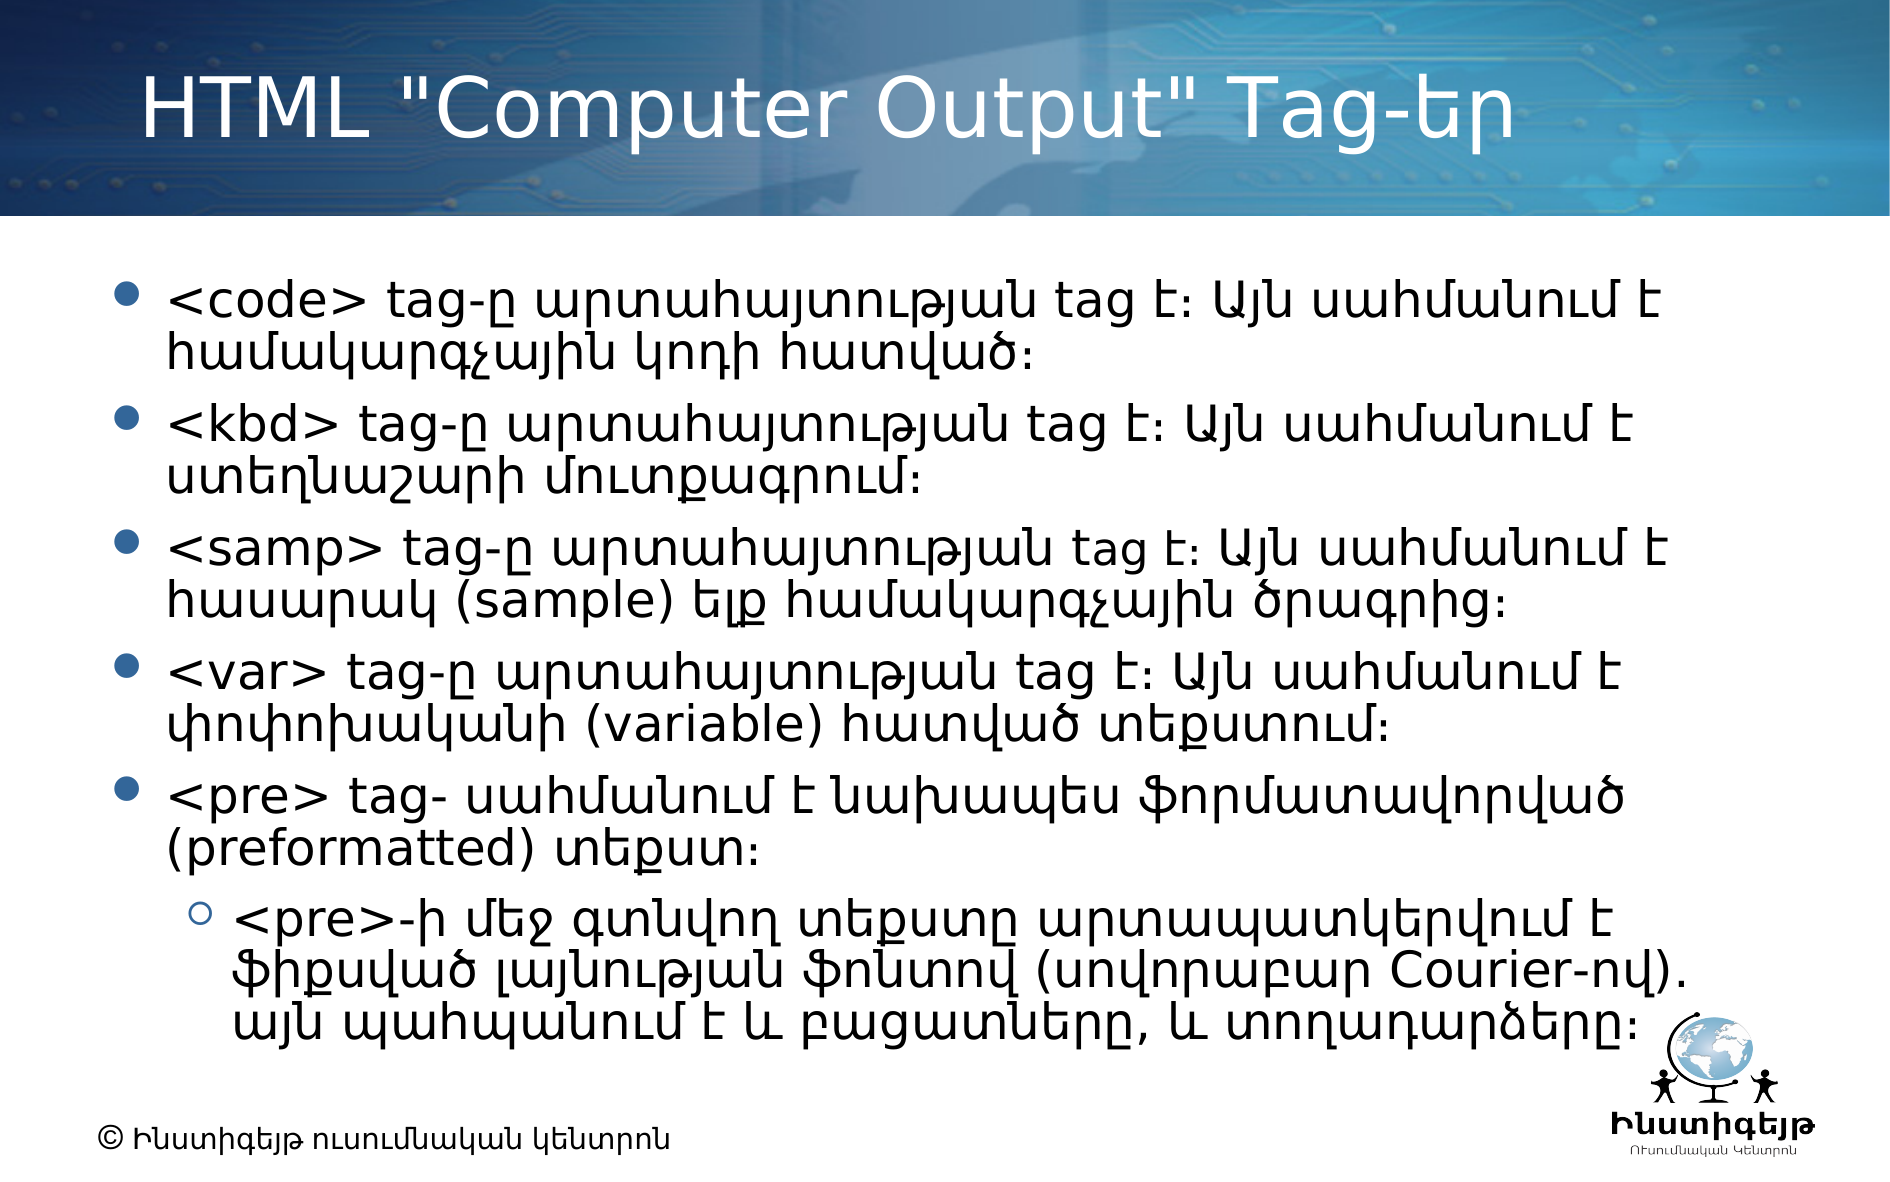

HTML "Computer Output" Tag-եր
# <code> tag-ը արտահայտության tag է։ Այն սահմանում է համակարգչային կոդի հատված։
<kbd> tag-ը արտահայտության tag է։ Այն սահմանում է ստեղնաշարի մուտքագրում։
<samp> tag-ը արտահայտության tag է։ Այն սահմանում է հասարակ (sample) ելք համակարգչային ծրագրից։
<var> tag-ը արտահայտության tag է։ Այն սահմանում է փոփոխականի (variable) հատված տեքստում։
<pre> tag- սահմանում է նախապես ֆորմատավորված (preformatted) տեքստ։
<pre>-ի մեջ գտնվող տեքստը արտապատկերվում է ֆիքսված լայնության ֆոնտով (սովորաբար Courier-ով)․ այն պահպանում է և բացատները, և տողադարձերը։